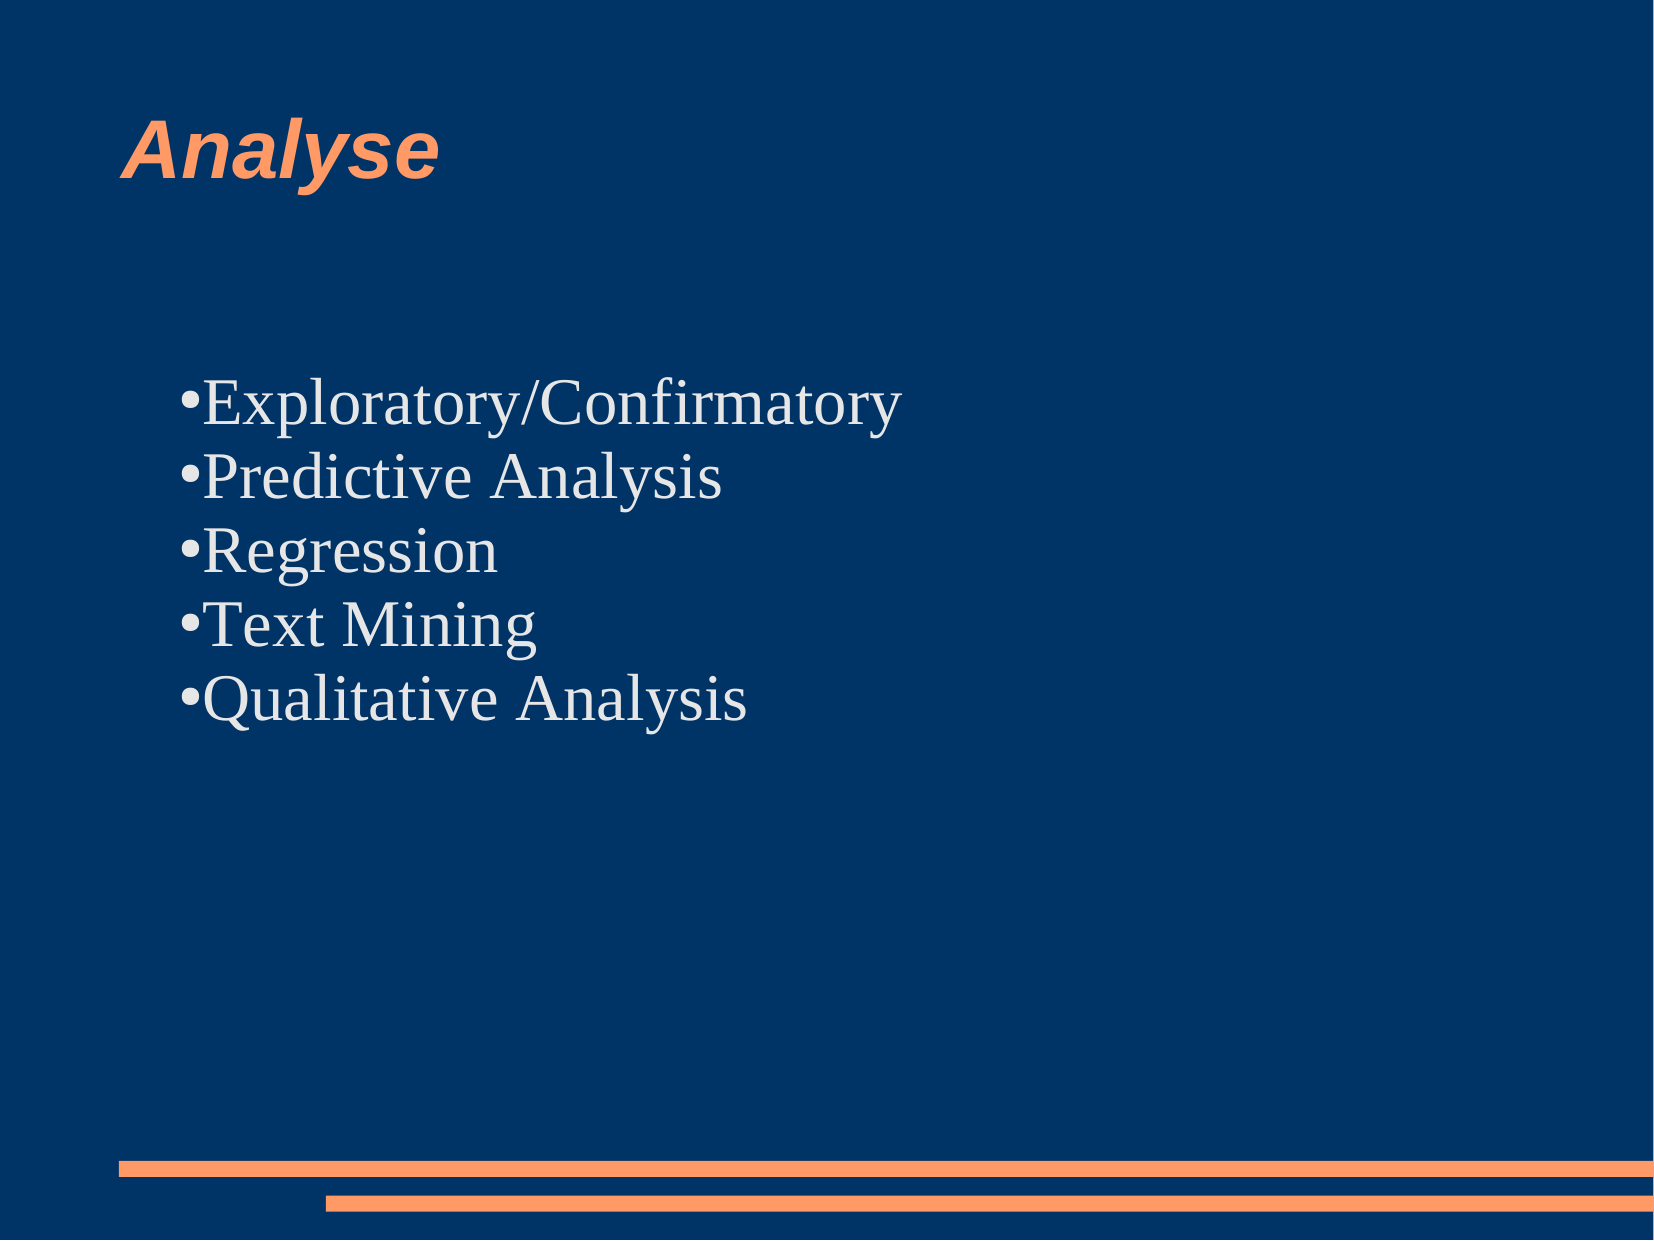

# Analyse
Exploratory/Confirmatory
Predictive Analysis
Regression
Text Mining
Qualitative Analysis